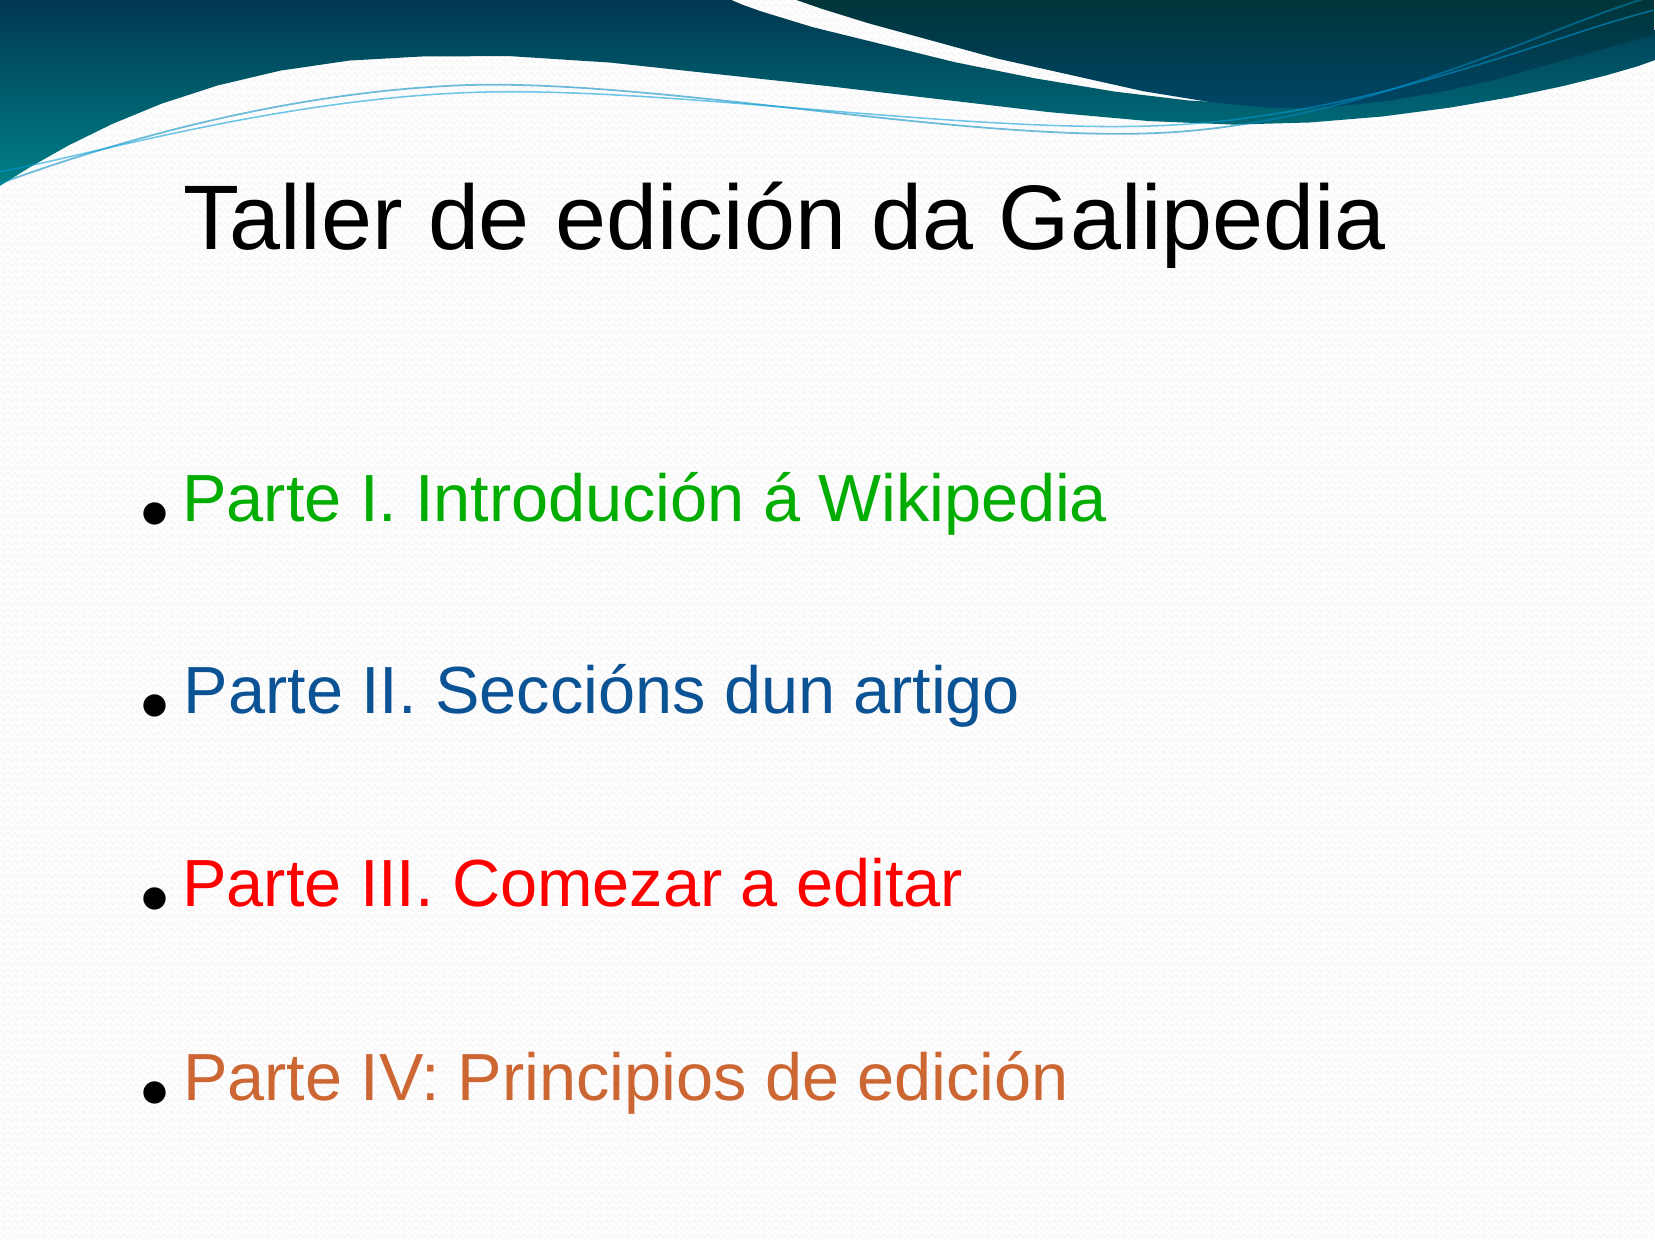

Taller de edición da Galipedia
● Parte I. Introdución á Wikipedia
● Parte II. Seccións dun artigo
● Parte III. Comezar a editar
● Parte IV: Principios de edición